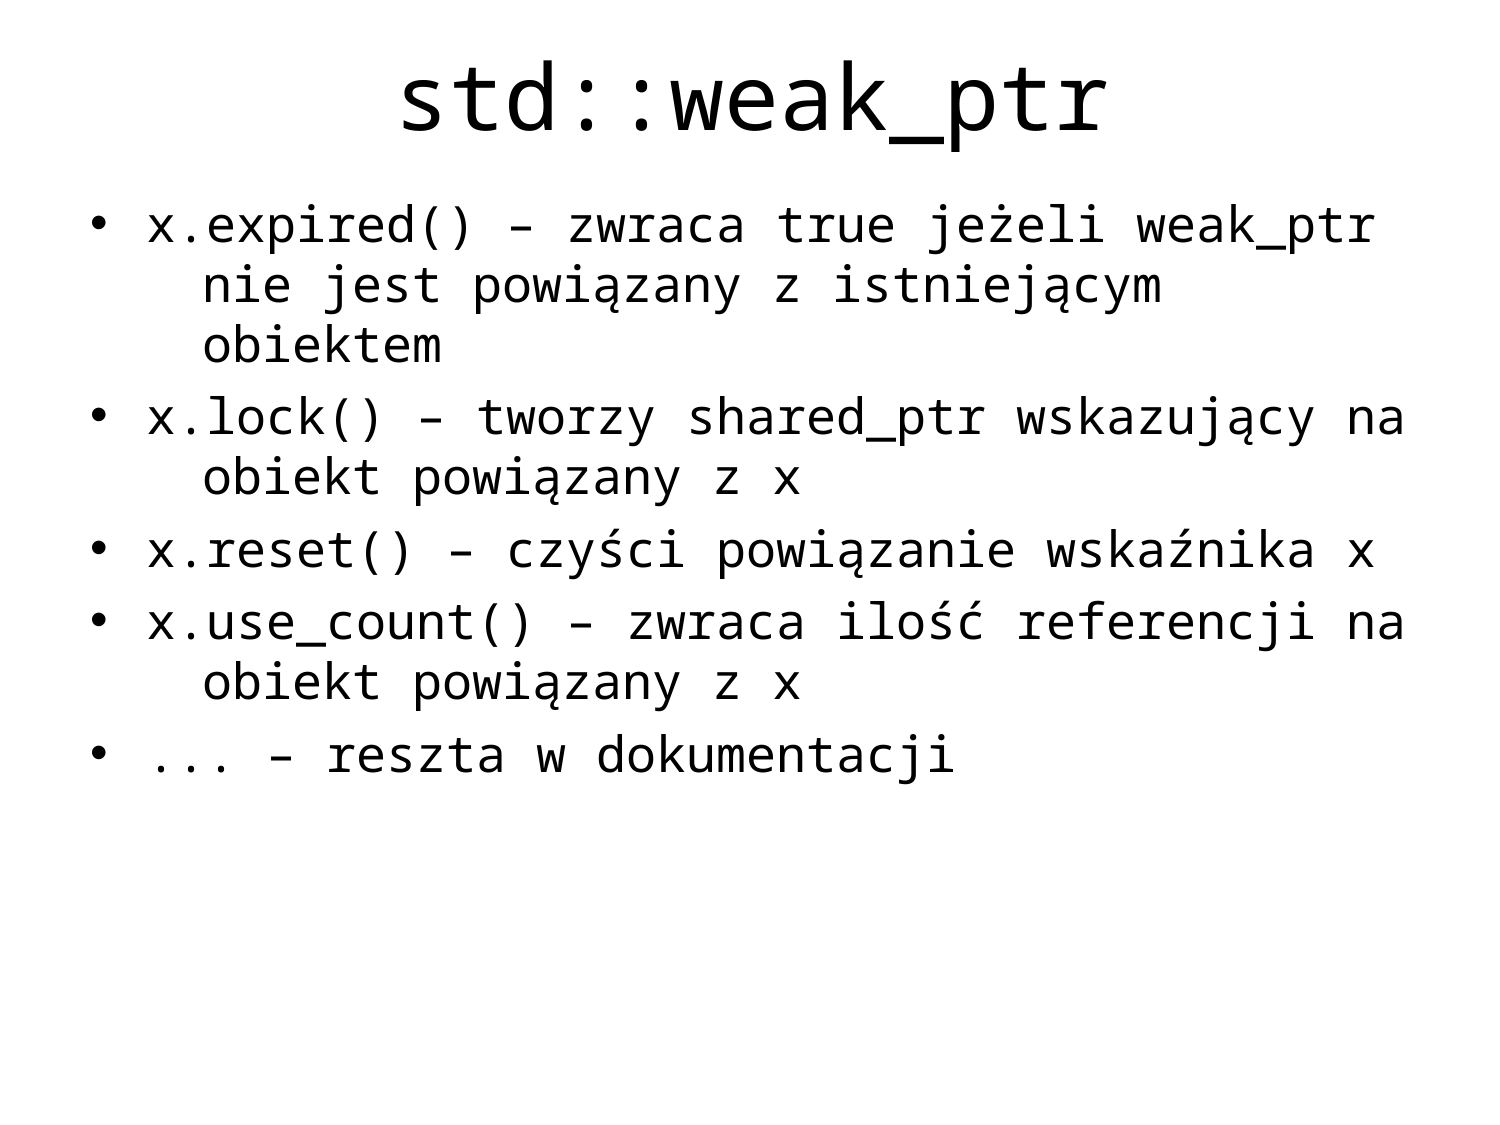

# std::weak_ptr
x.expired() – zwraca true jeżeli weak_ptr nie jest powiązany z istniejącym obiektem
x.lock() – tworzy shared_ptr wskazujący na obiekt powiązany z x
x.reset() – czyści powiązanie wskaźnika x
x.use_count() – zwraca ilość referencji na obiekt powiązany z x
... – reszta w dokumentacji